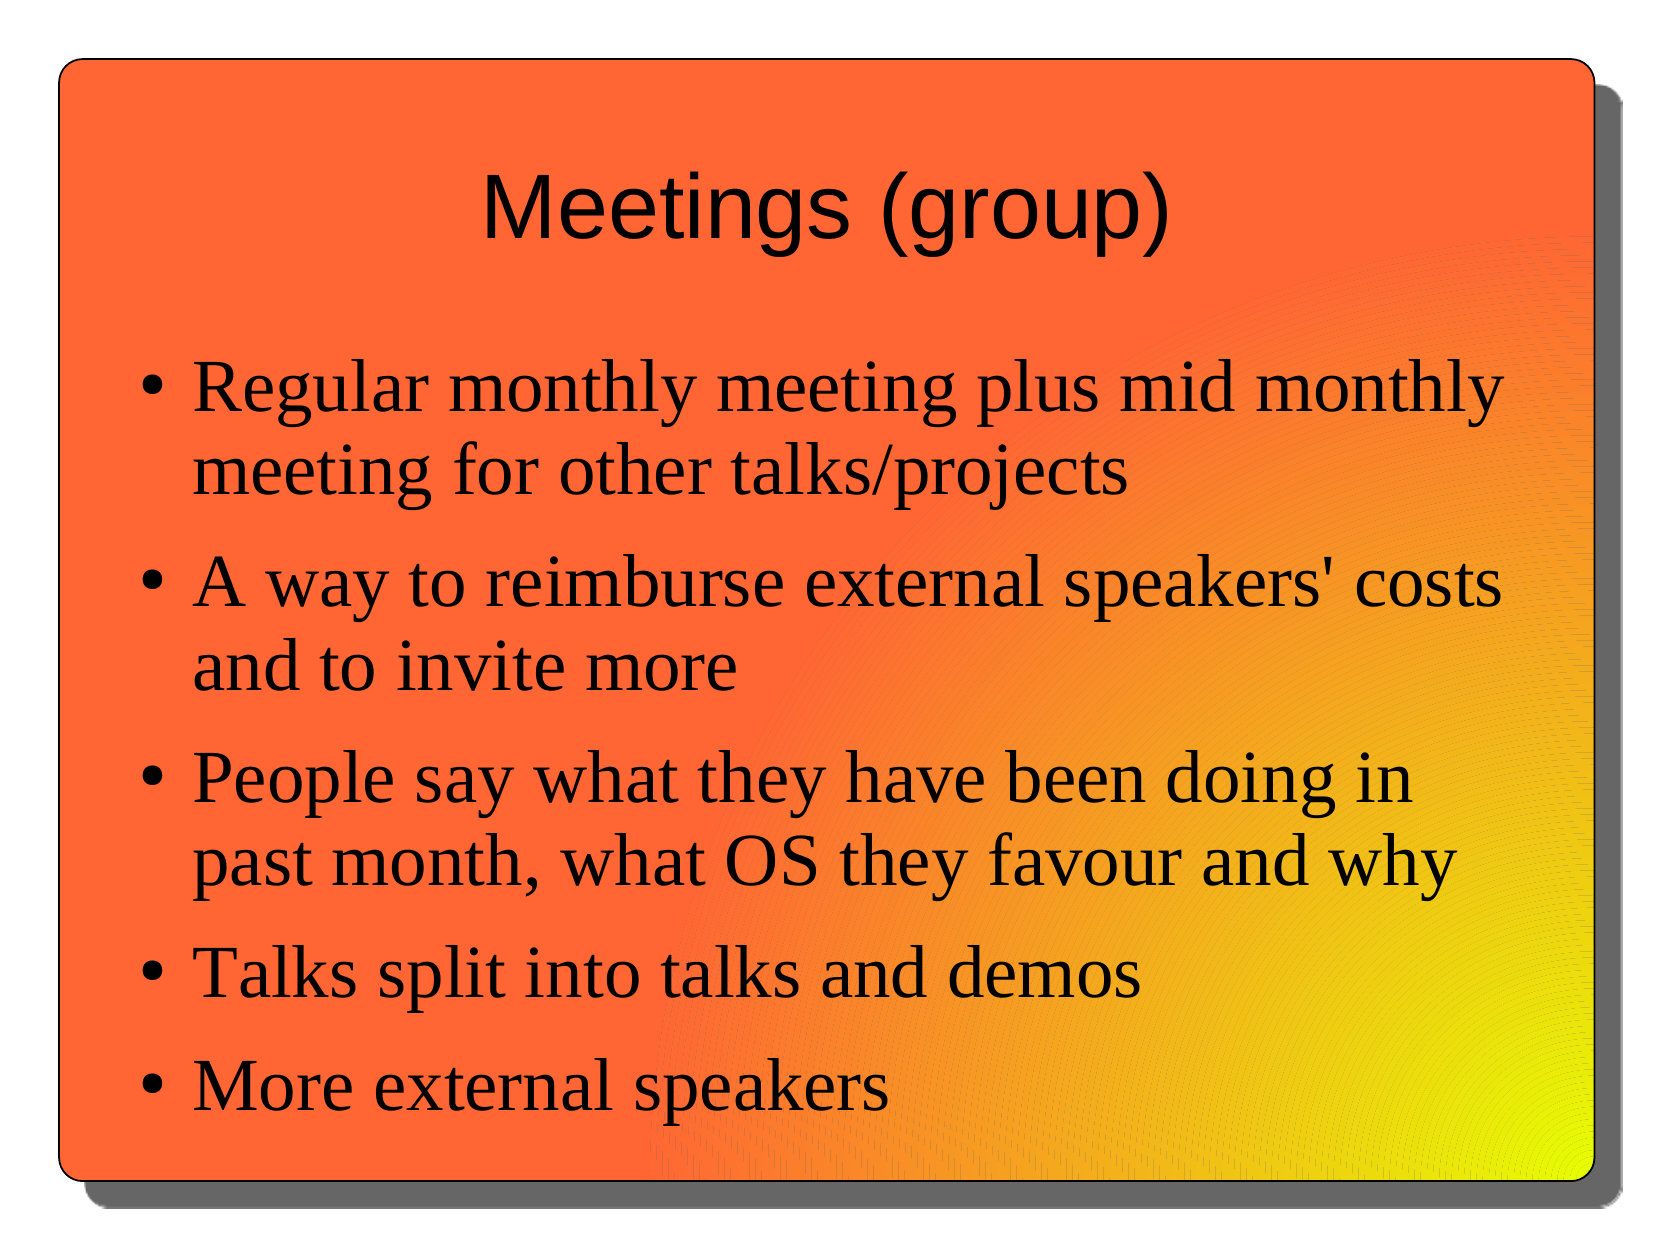

# Meetings (group)
Regular monthly meeting plus mid monthly meeting for other talks/projects
A way to reimburse external speakers' costs and to invite more
People say what they have been doing in past month, what OS they favour and why
Talks split into talks and demos
More external speakers